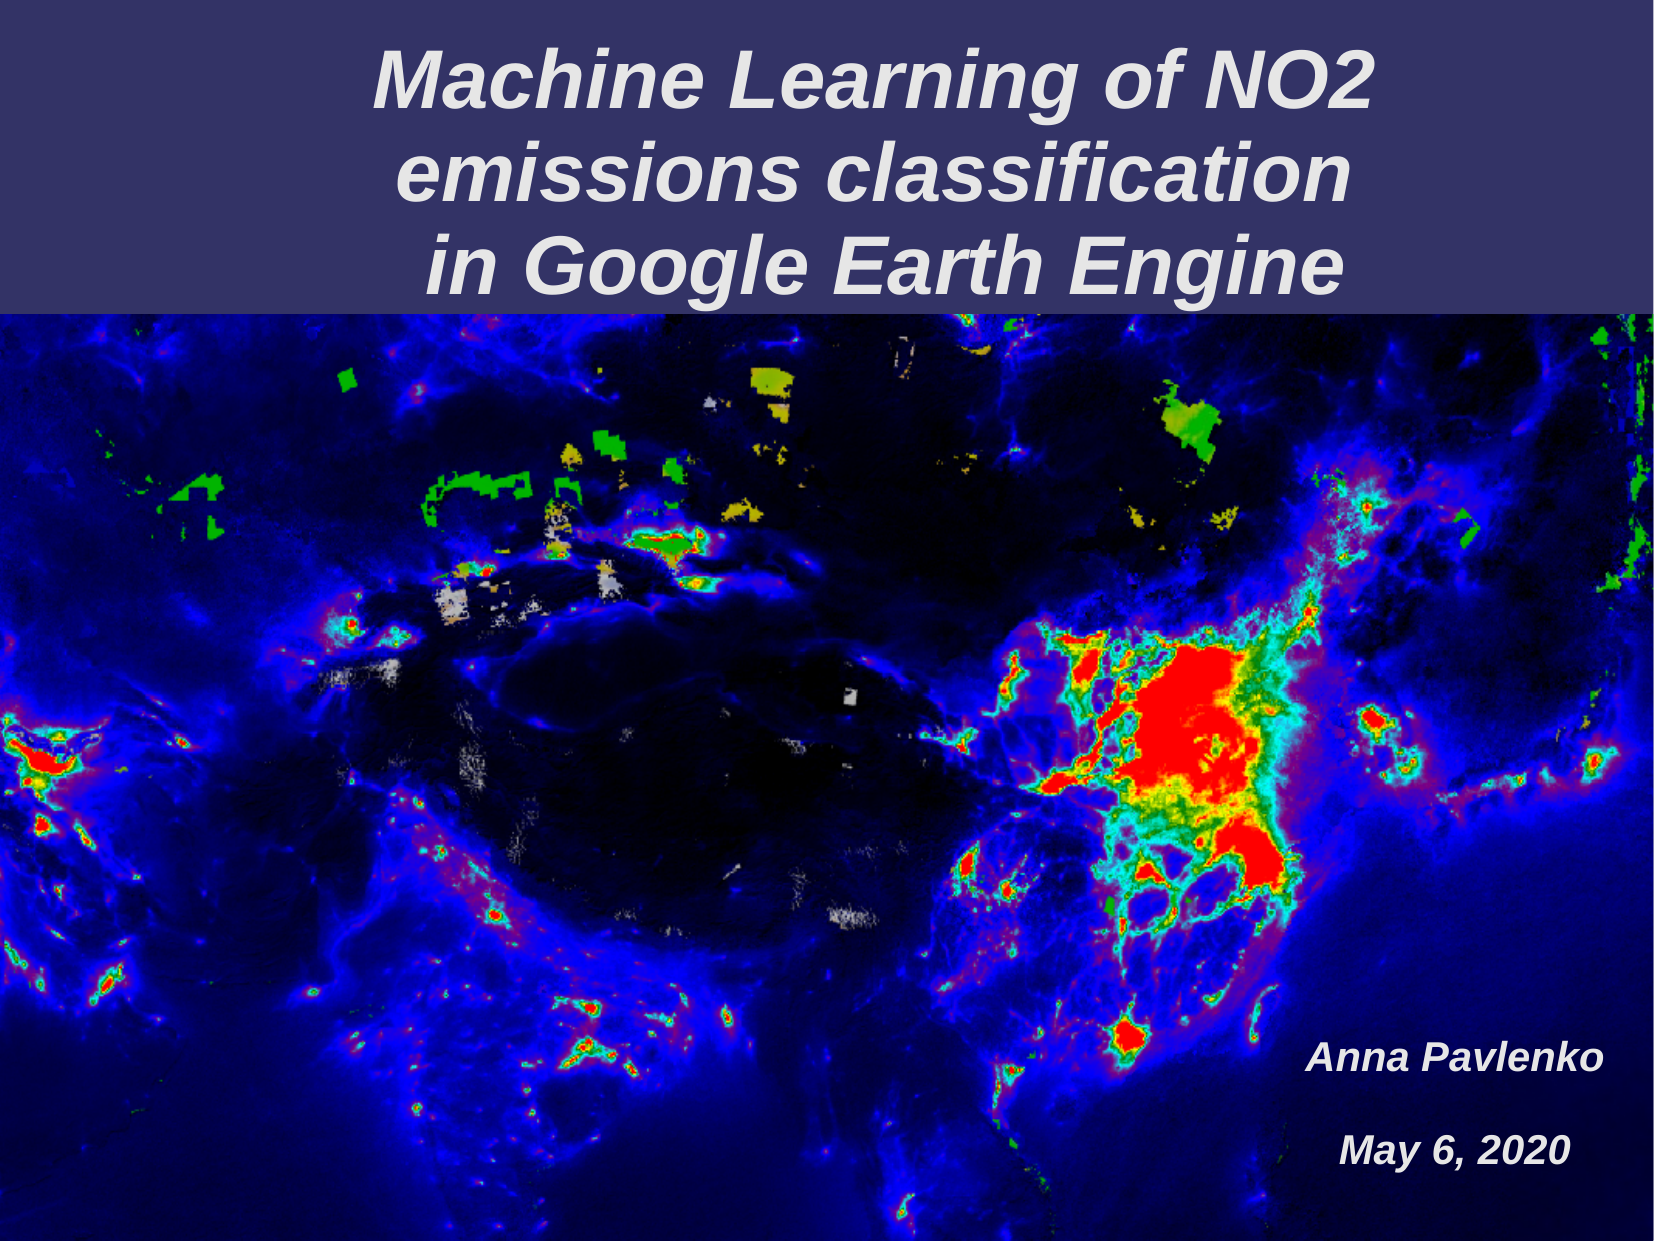

Machine Learning of NO2
emissions classification
in Google Earth Engine
#
Anna Pavlenko
May 6, 2020